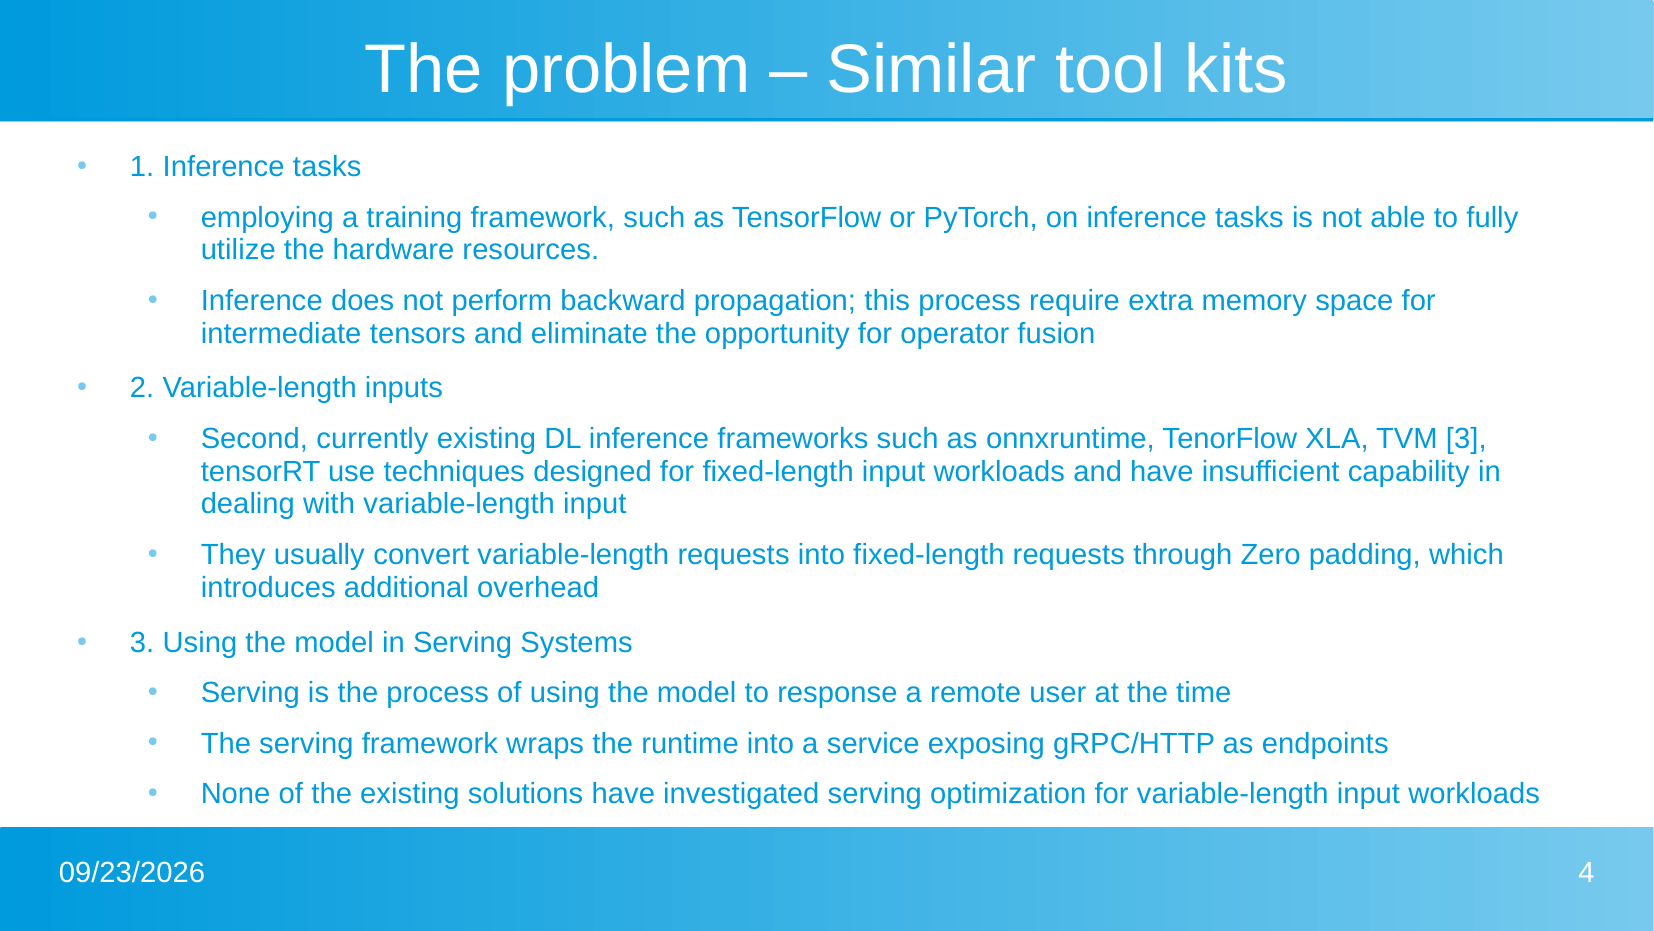

# The problem – Similar tool kits
1. Inference tasks
employing a training framework, such as TensorFlow or PyTorch, on inference tasks is not able to fully utilize the hardware resources.
Inference does not perform backward propagation; this process require extra memory space for intermediate tensors and eliminate the opportunity for operator fusion
2. Variable-length inputs
Second, currently existing DL inference frameworks such as onnxruntime, TenorFlow XLA, TVM [3], tensorRT use techniques designed for fixed-length input workloads and have insufficient capability in dealing with variable-length input
They usually convert variable-length requests into fixed-length requests through Zero padding, which introduces additional overhead
3. Using the model in Serving Systems
Serving is the process of using the model to response a remote user at the time
The serving framework wraps the runtime into a service exposing gRPC/HTTP as endpoints
None of the existing solutions have investigated serving optimization for variable-length input workloads
4